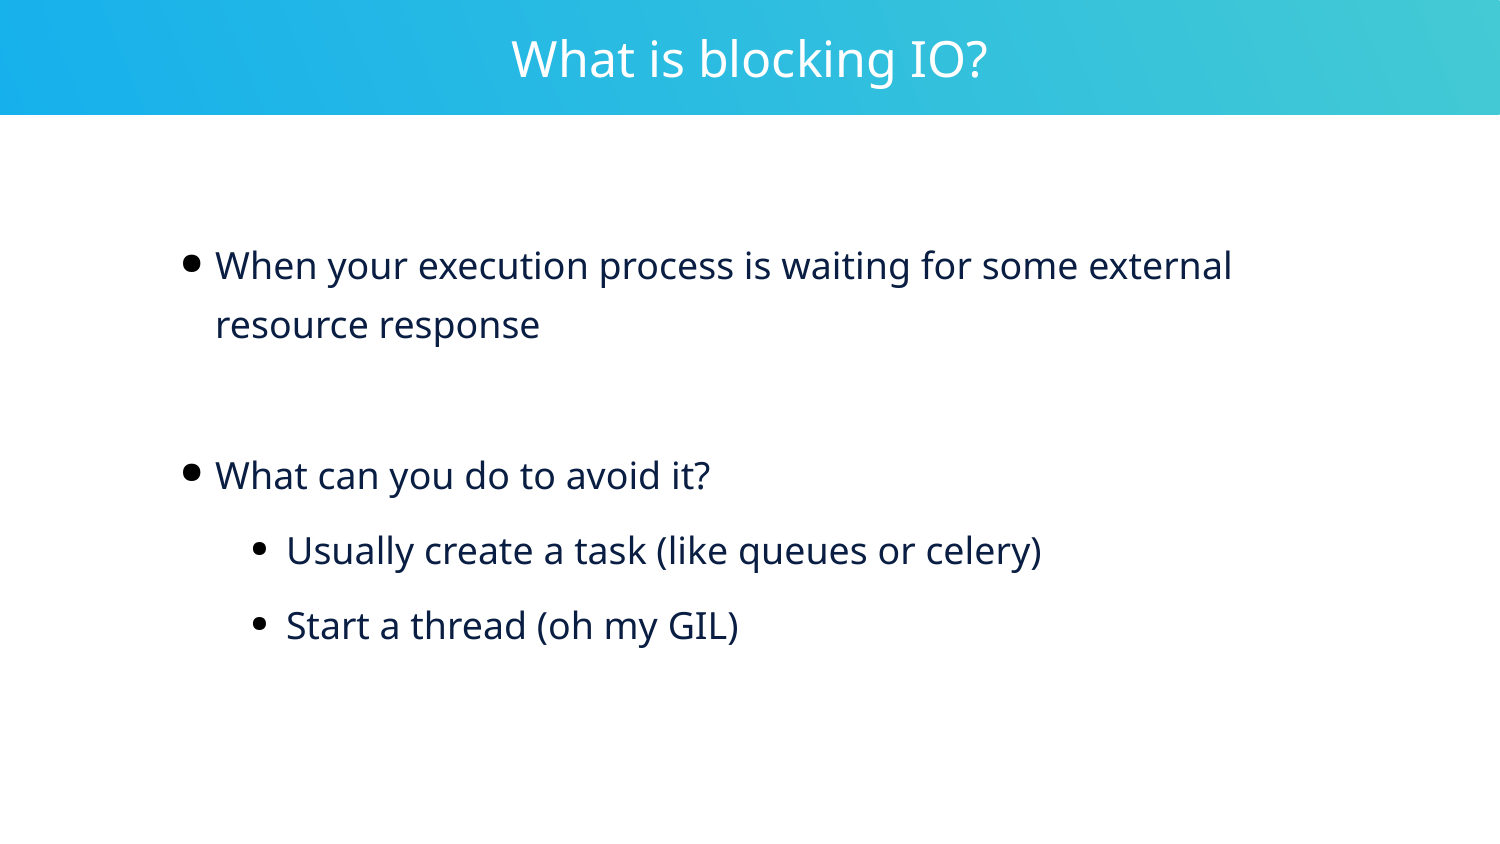

What is blocking IO?
When your execution process is waiting for some external resource response
What can you do to avoid it?
Usually create a task (like queues or celery)
Start a thread (oh my GIL)